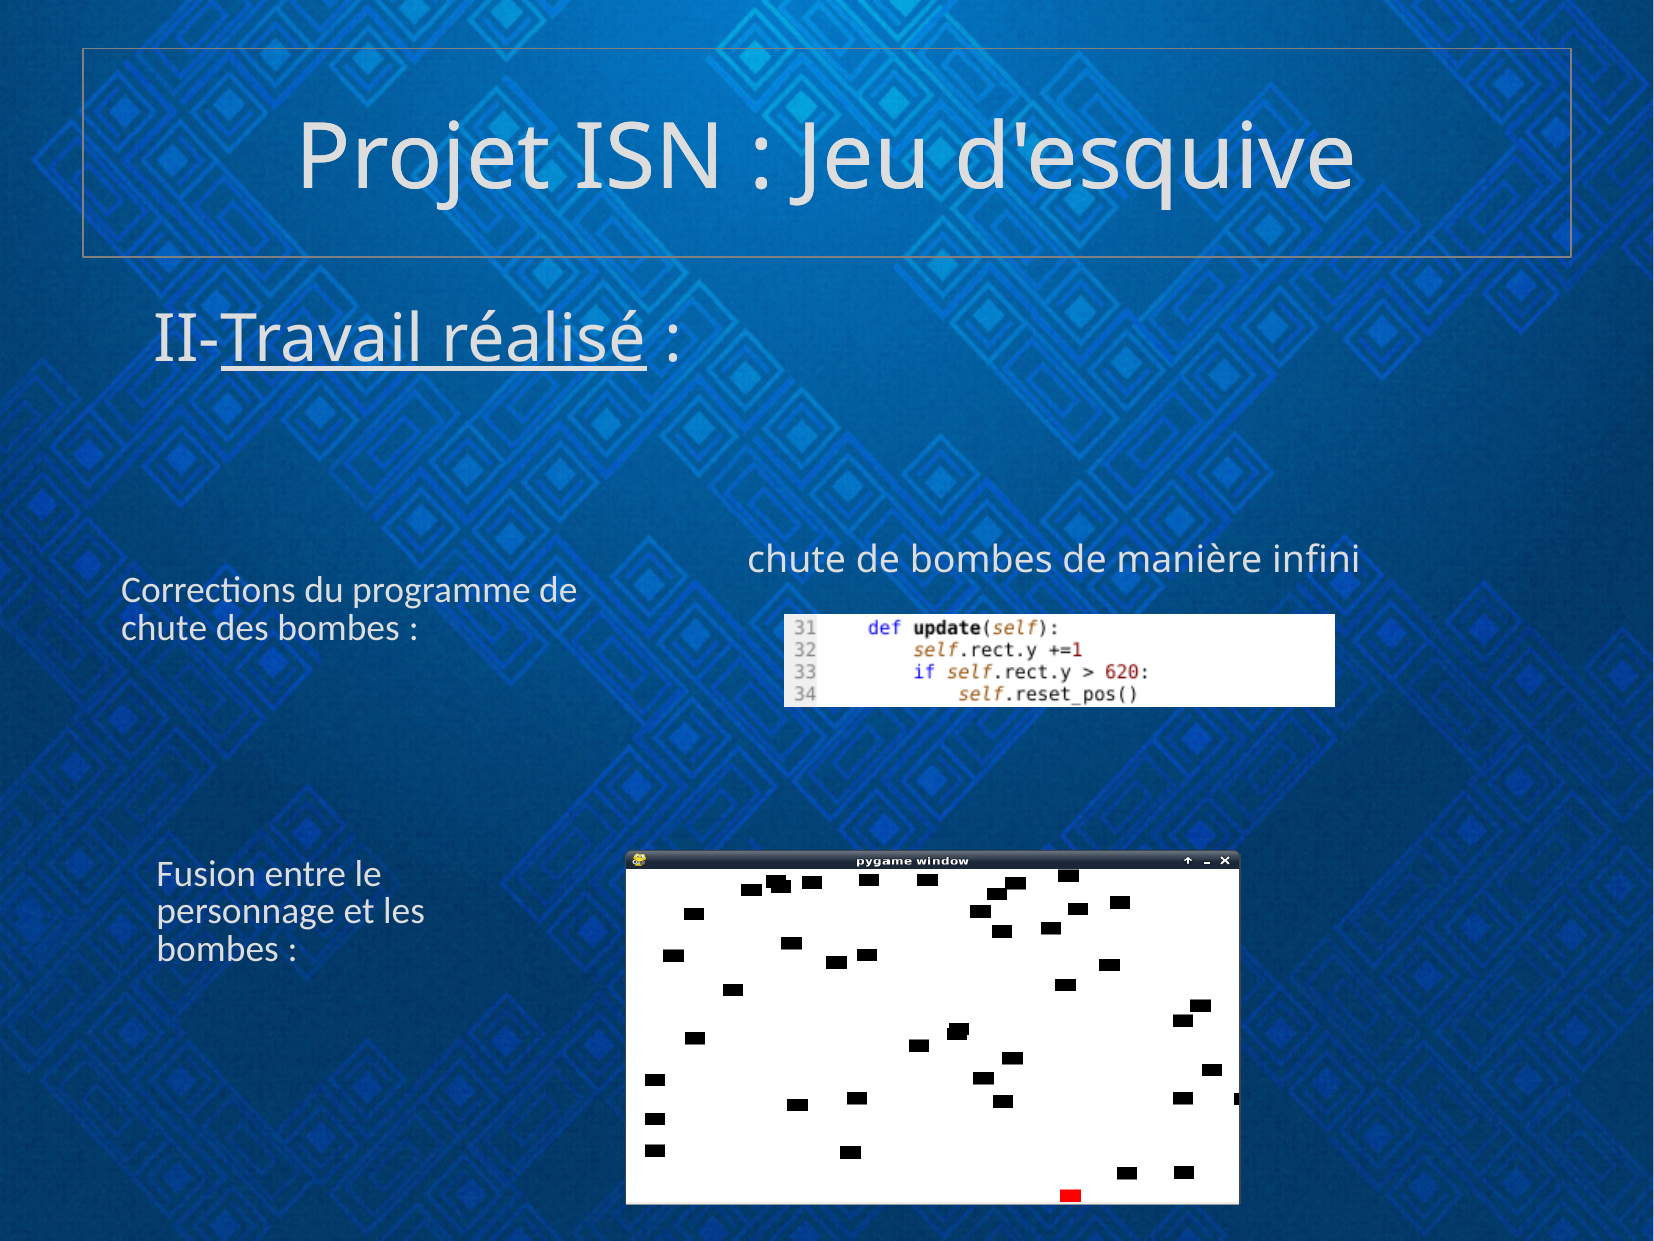

Projet ISN : Jeu d'esquive
# Projet ISN : Jeu d'esquive
II-Travail réalisé :
chute de bombes de manière infini
Corrections du programme de chute des bombes :
Fusion entre le personnage et les bombes :